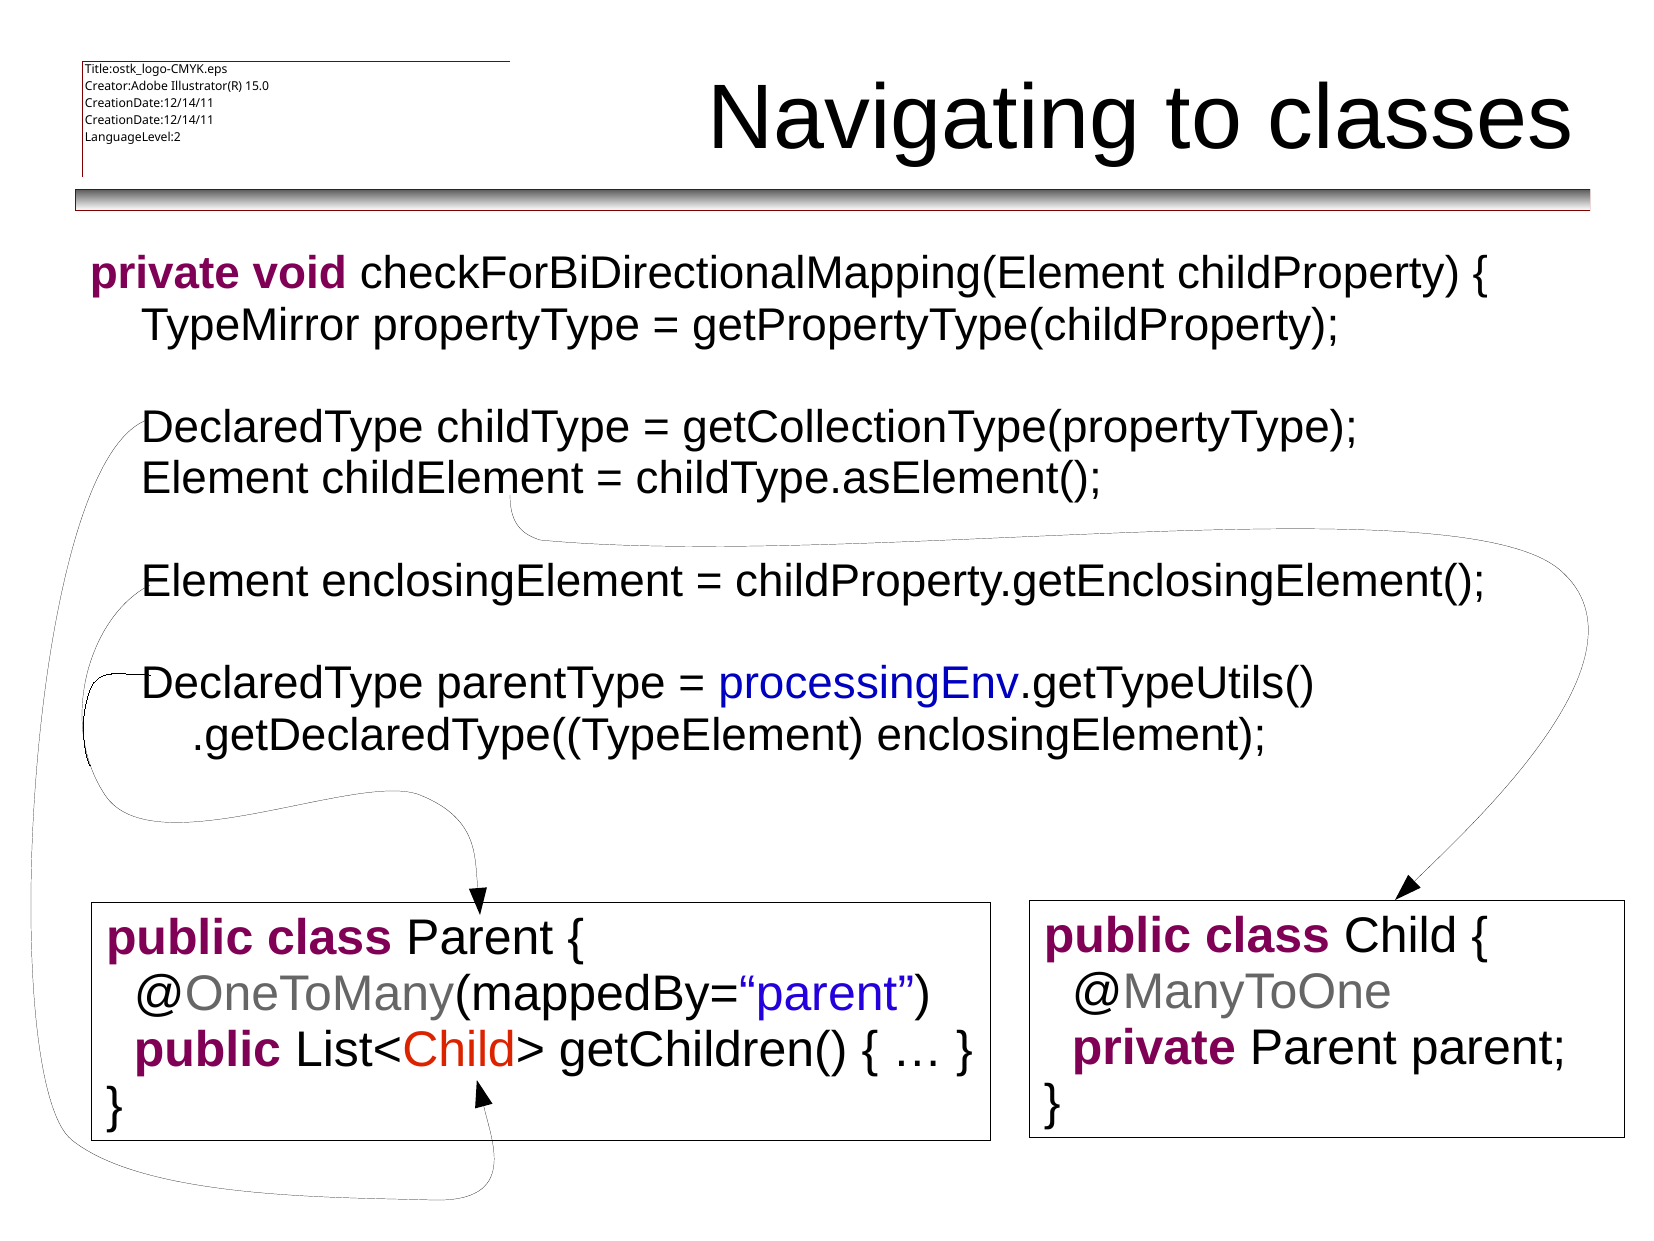

# Navigating to classes
private void checkForBiDirectionalMapping(Element childProperty) {
 TypeMirror propertyType = getPropertyType(childProperty);
 DeclaredType childType = getCollectionType(propertyType);
 Element childElement = childType.asElement();
 Element enclosingElement = childProperty.getEnclosingElement();
 DeclaredType parentType = processingEnv.getTypeUtils()
 .getDeclaredType((TypeElement) enclosingElement);
public class Child {
 @ManyToOne
 private Parent parent;
}
public class Parent {
 @OneToMany(mappedBy=“parent”)
 public List<Child> getChildren() { … }
}